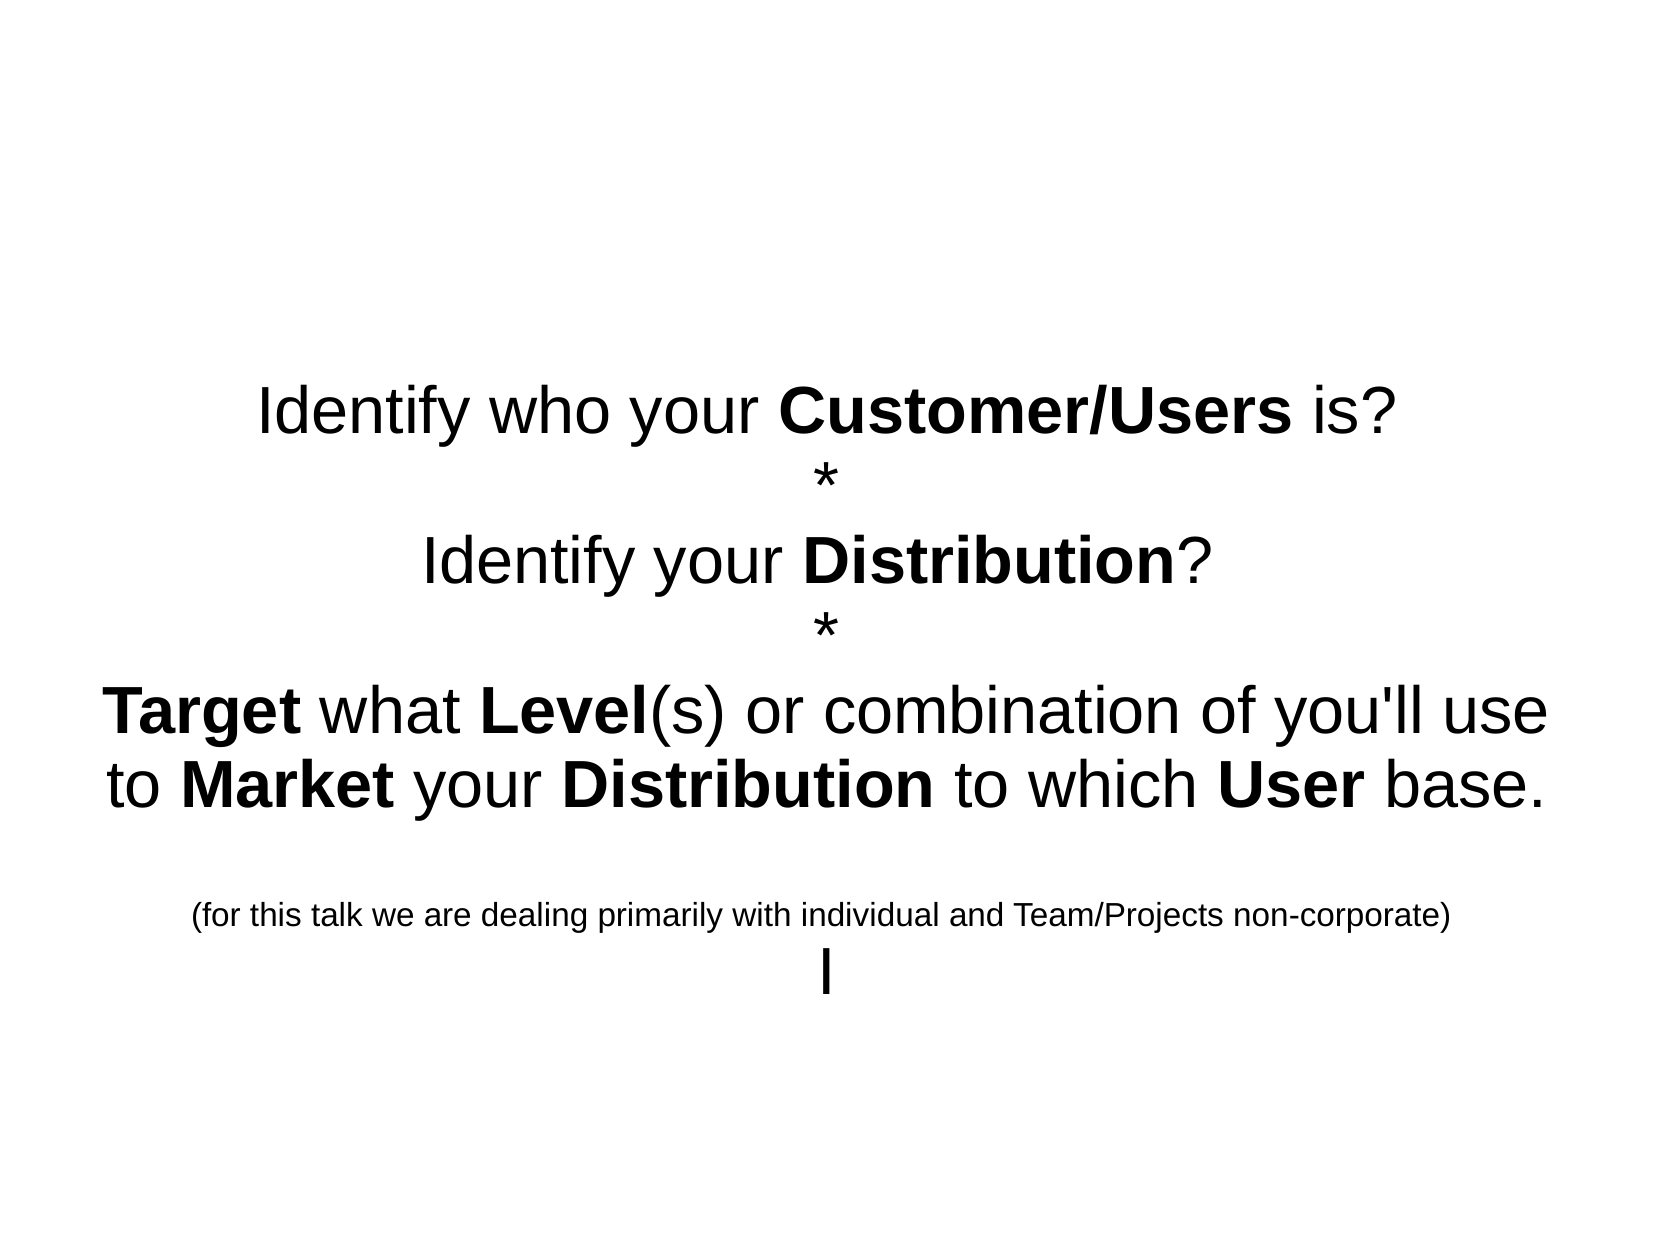

# Identify who your Customer/Users is?
*
Identify your Distribution?
*
Target what Level(s) or combination of you'll use to Market your Distribution to which User base.
(for this talk we are dealing primarily with individual and Team/Projects non-corporate)
I